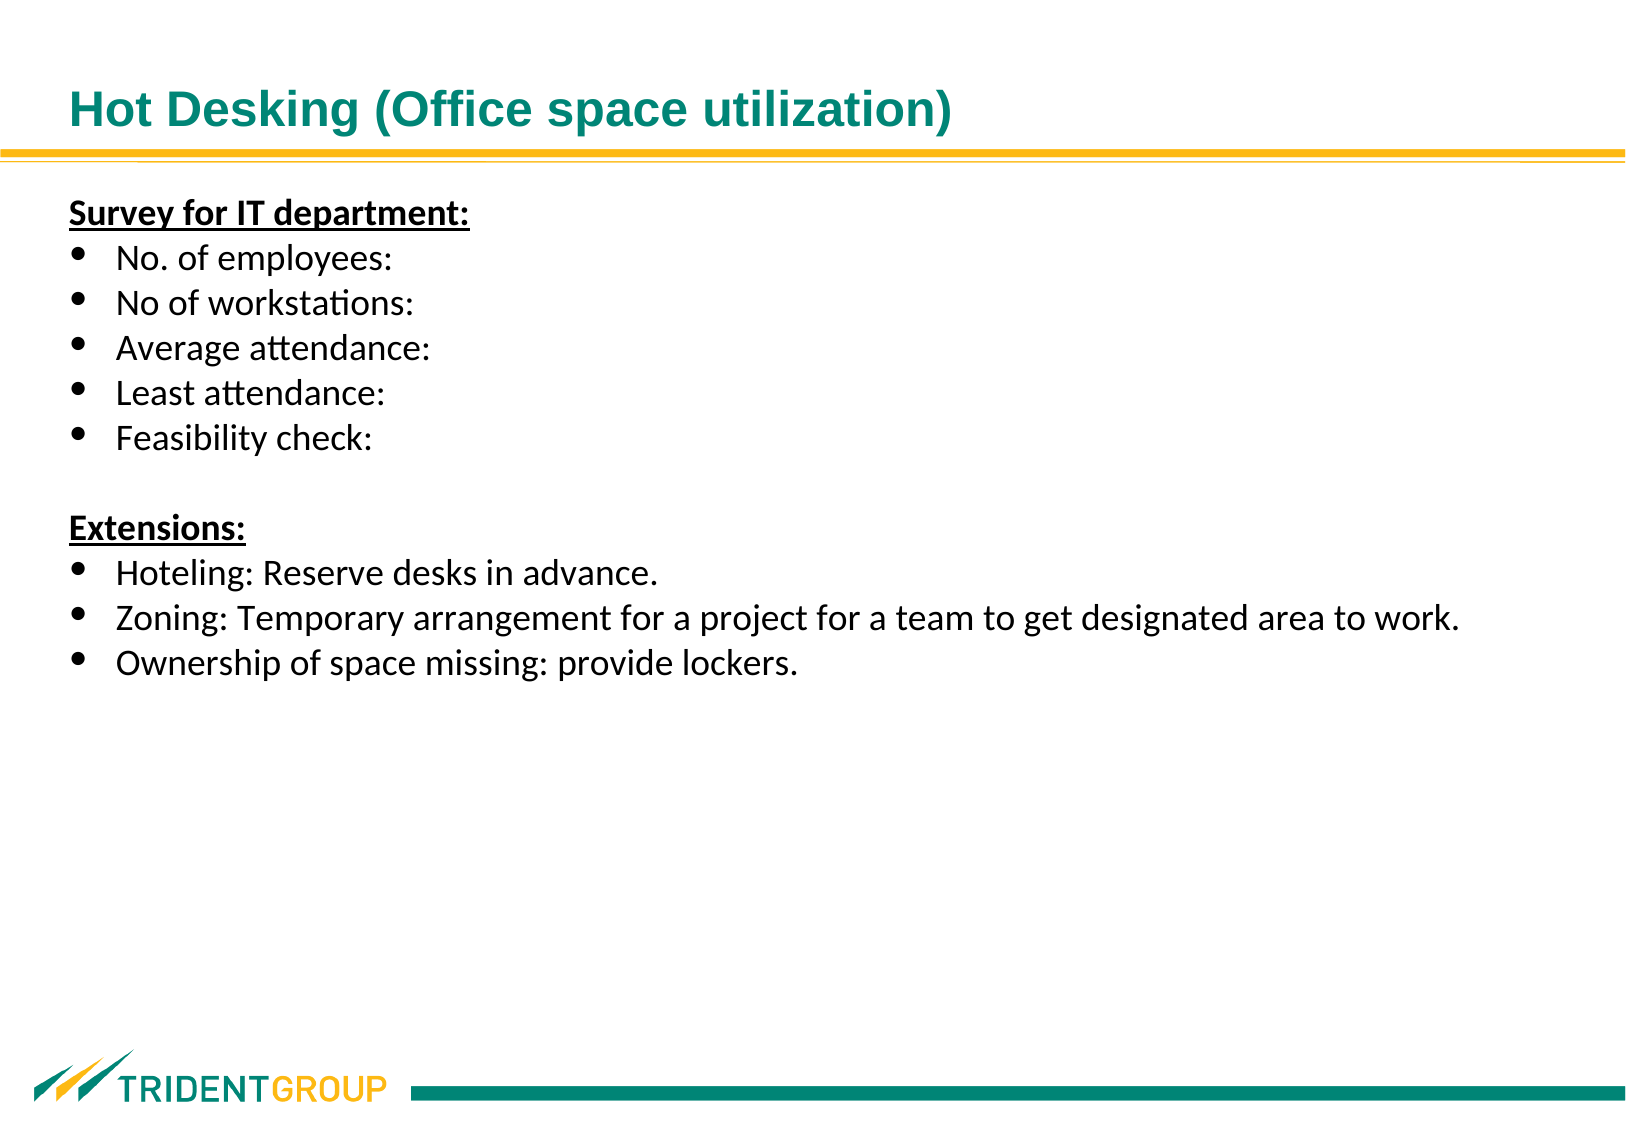

# Hot Desking (Office space utilization)
Survey for IT department:
No. of employees:
No of workstations:
Average attendance:
Least attendance:
Feasibility check:
Extensions:
Hoteling: Reserve desks in advance.
Zoning: Temporary arrangement for a project for a team to get designated area to work.
Ownership of space missing: provide lockers.